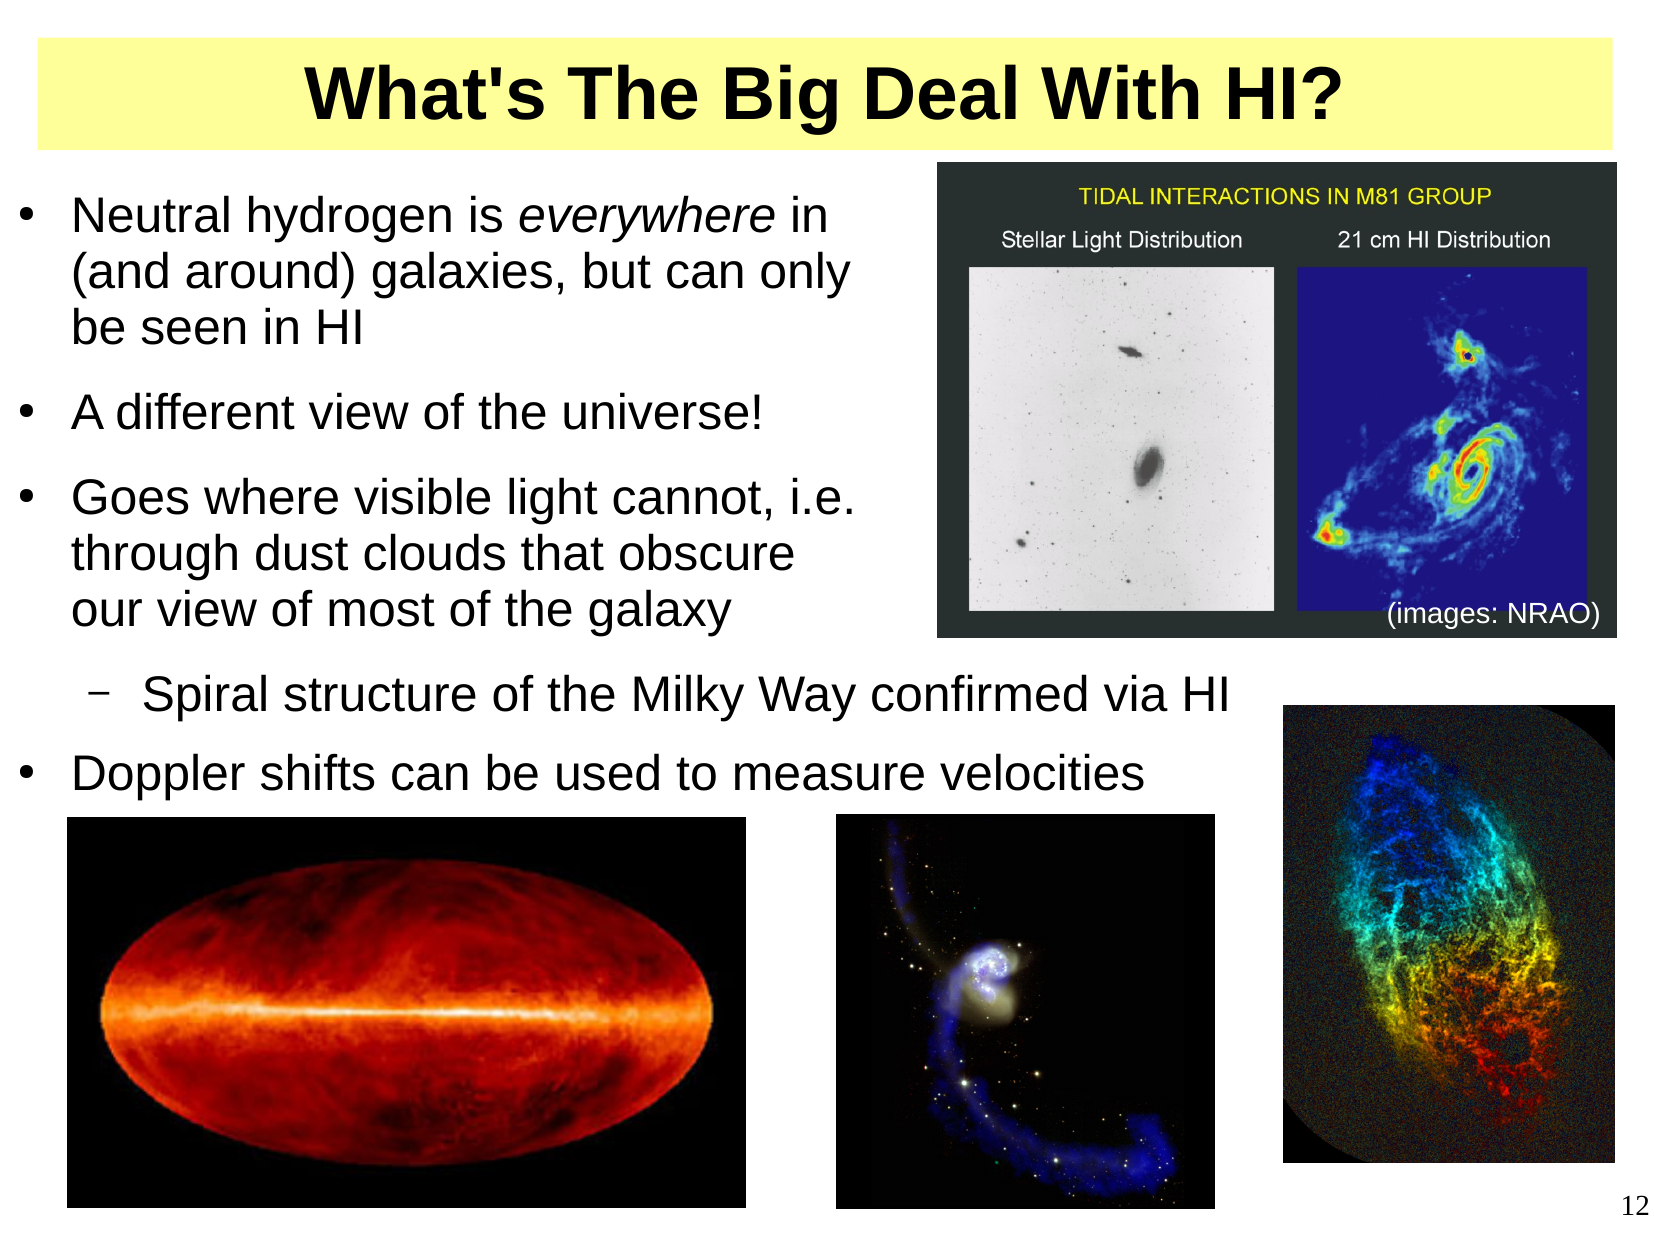

What's The Big Deal With HI?
(images: NRAO)
# Neutral hydrogen is everywhere in (and around) galaxies, but can only be seen in HI
A different view of the universe!
Goes where visible light cannot, i.e.
through dust clouds that obscure
our view of most of the galaxy
Spiral structure of the Milky Way confirmed via HI
Doppler shifts can be used to measure velocities
12